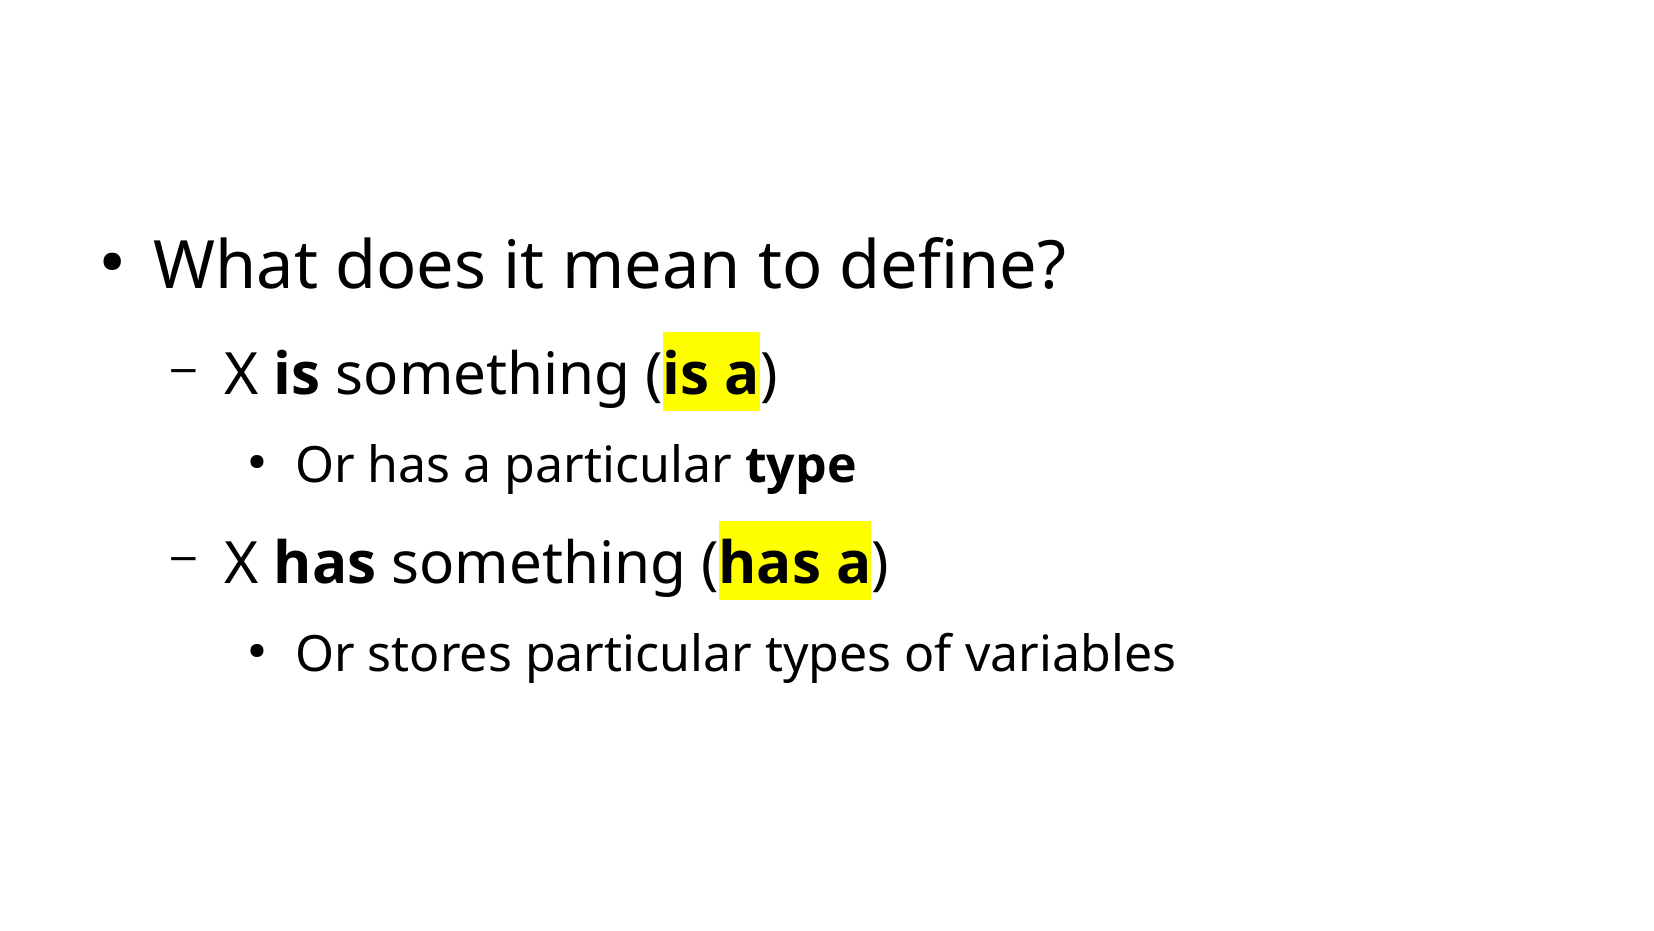

#
What does it mean to define?
X is something (is a)
Or has a particular type
X has something (has a)
Or stores particular types of variables